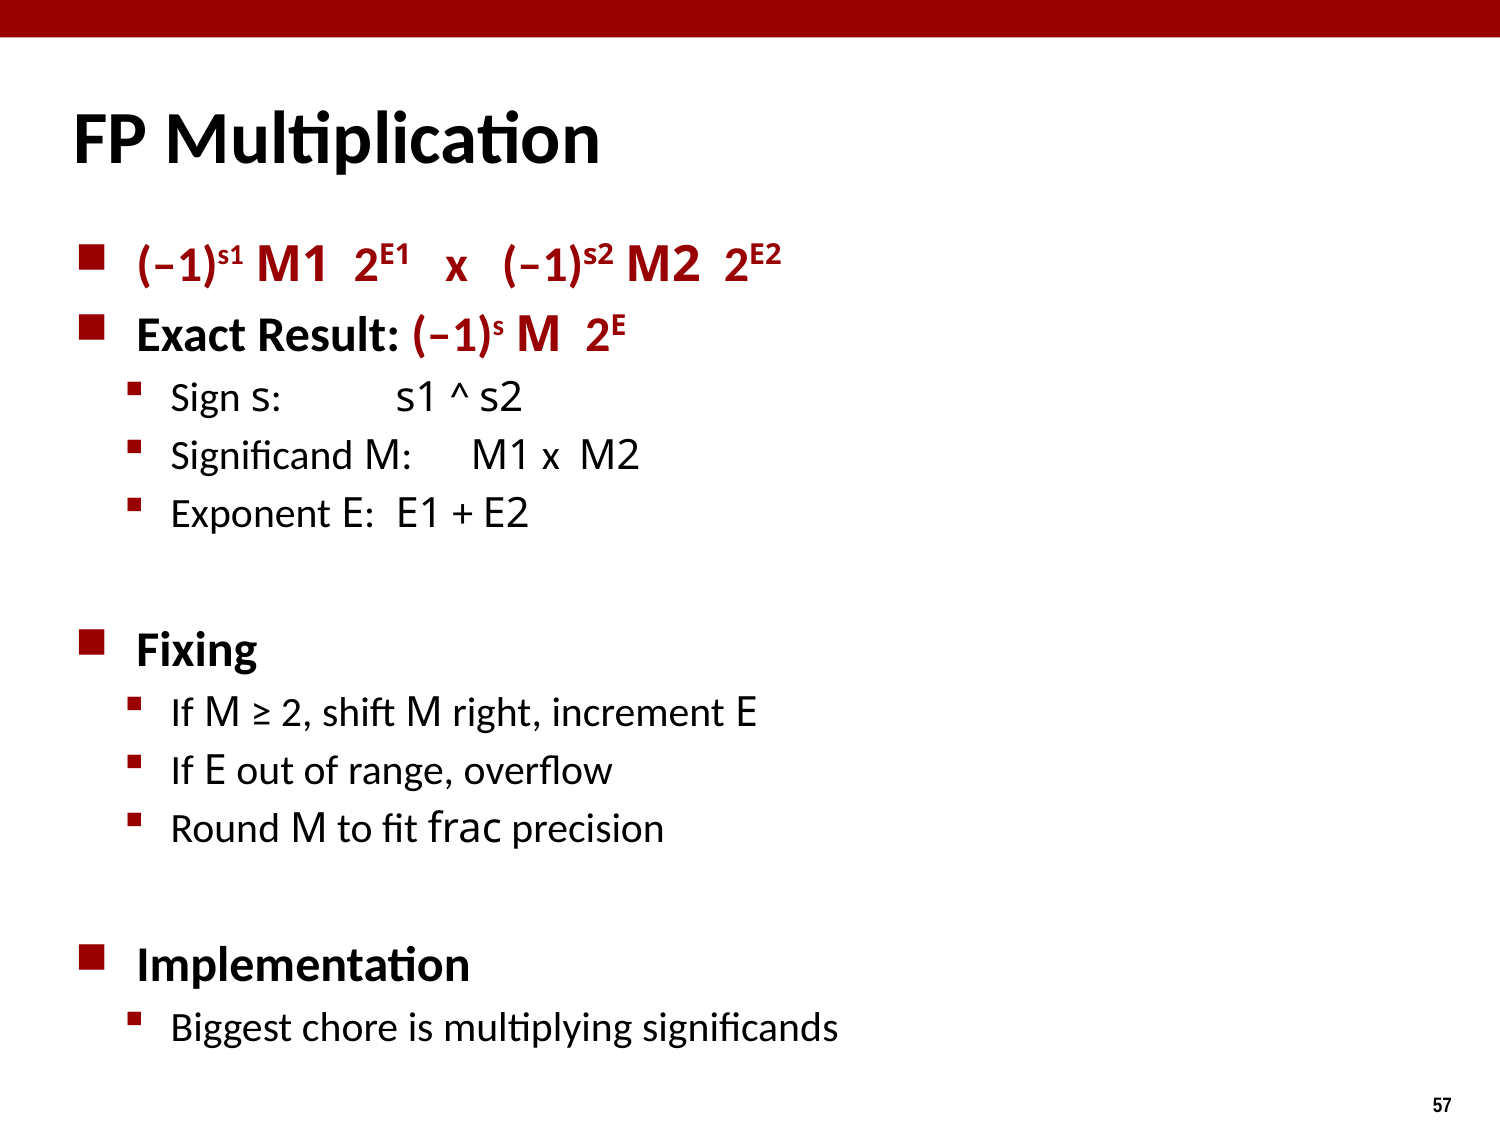

# FP Multiplication
(–1)s1 M1 2E1 x (–1)s2 M2 2E2
Exact Result: (–1)s M 2E
Sign s: 		s1 ^ s2
Significand M: 	M1 x  M2
Exponent E: 	E1 + E2
Fixing
If M ≥ 2, shift M right, increment E
If E out of range, overflow
Round M to fit frac precision
Implementation
Biggest chore is multiplying significands